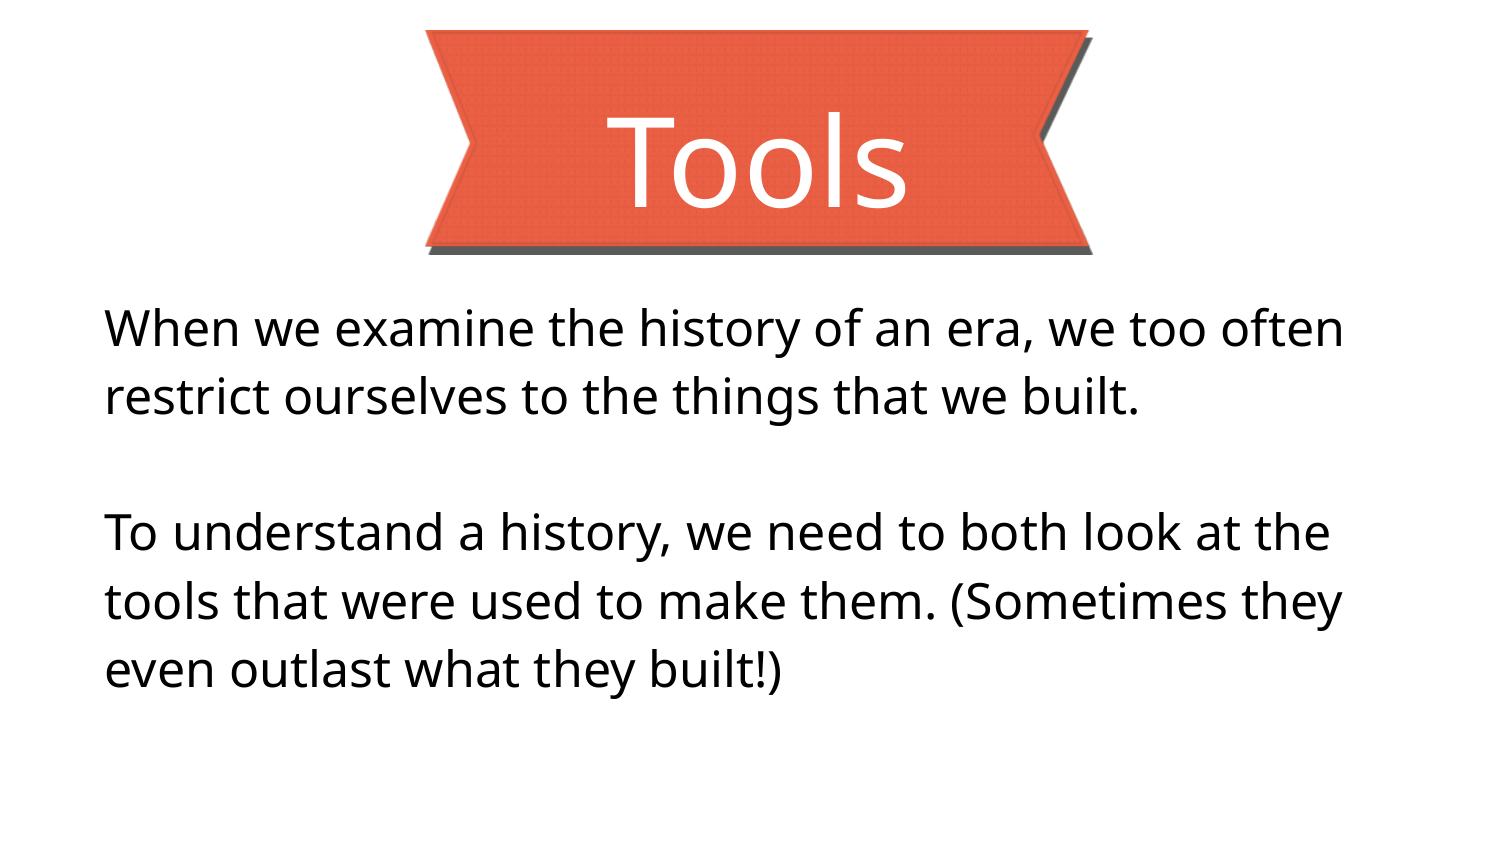

Tools
When we examine the history of an era, we too often restrict ourselves to the things that we built.
To understand a history, we need to both look at the tools that were used to make them. (Sometimes they even outlast what they built!)